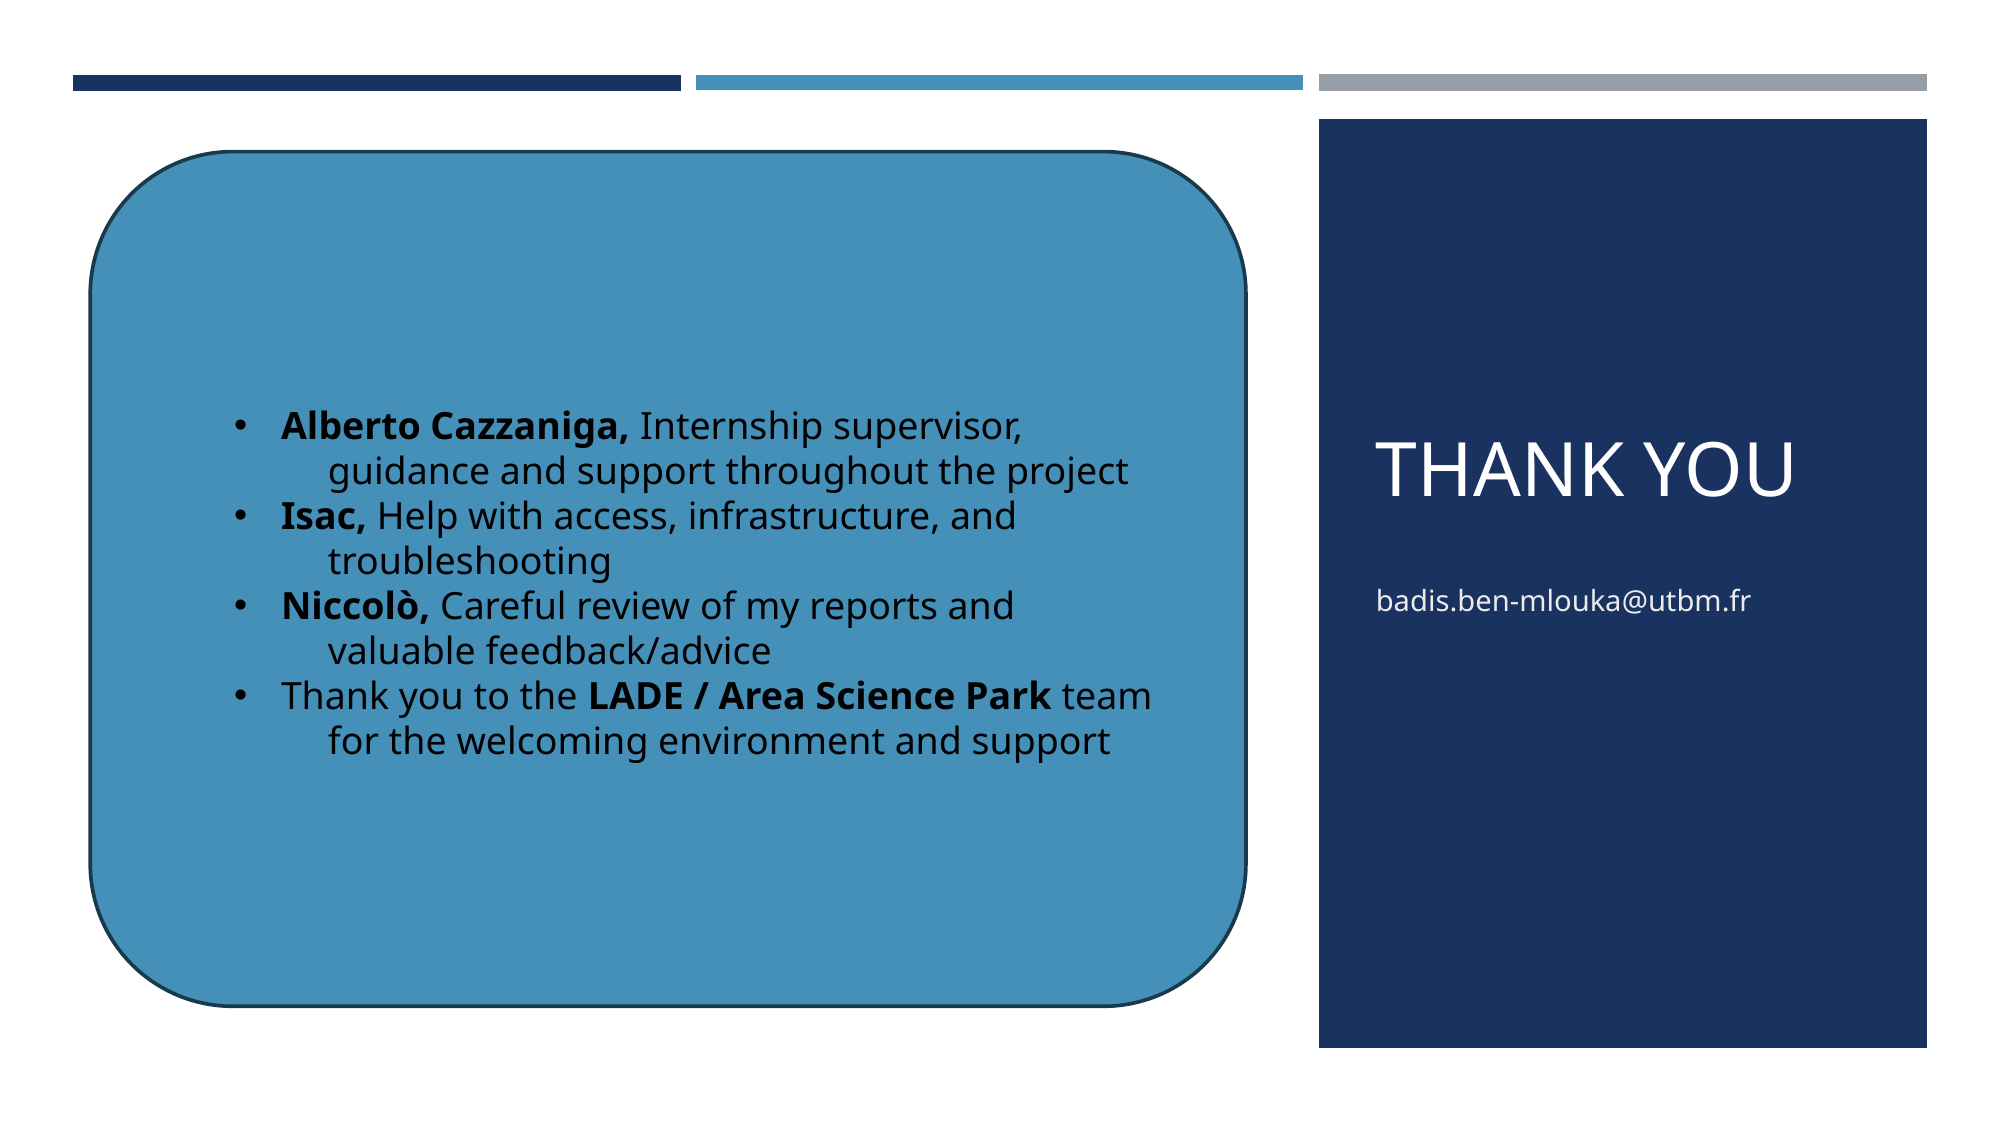

# Thank you
Alberto Cazzaniga, Internship supervisor, guidance and support throughout the project
Isac, Help with access, infrastructure, and troubleshooting
Niccolò, Careful review of my reports and valuable feedback/advice
Thank you to the LADE / Area Science Park team for the welcoming environment and support
badis.ben-mlouka@utbm.fr